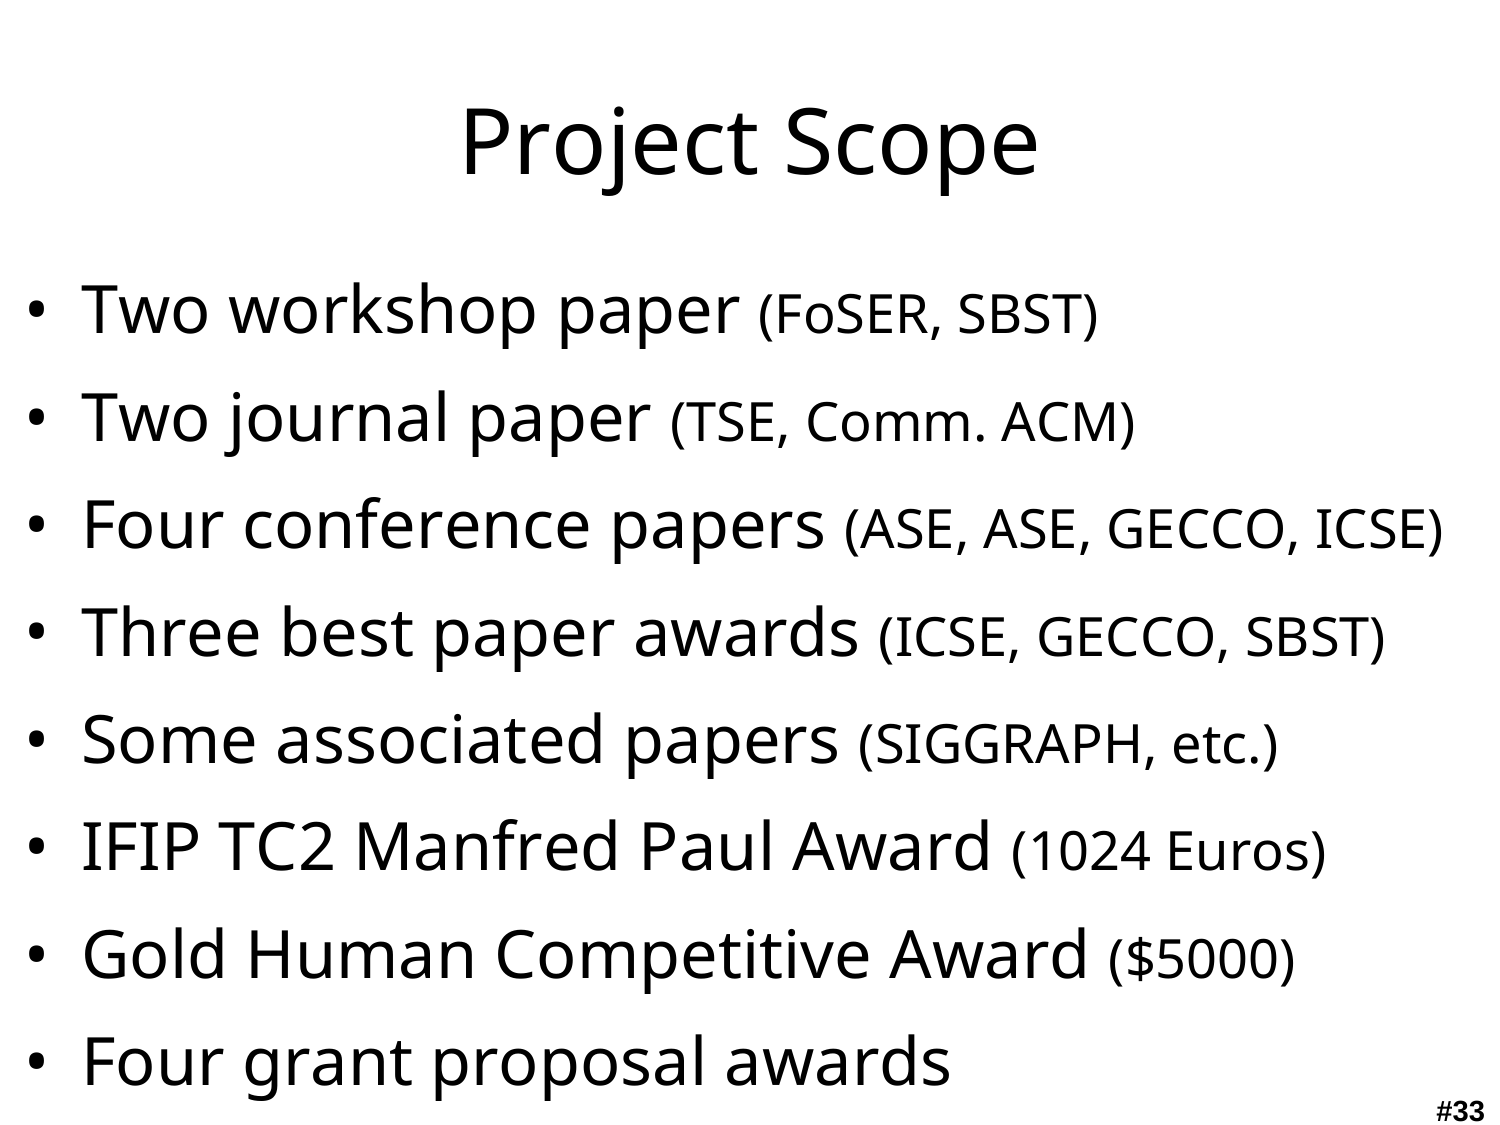

# Project Scope
Two workshop paper (FoSER, SBST)
Two journal paper (TSE, Comm. ACM)
Four conference papers (ASE, ASE, GECCO, ICSE)
Three best paper awards (ICSE, GECCO, SBST)
Some associated papers (SIGGRAPH, etc.)
IFIP TC2 Manfred Paul Award (1024 Euros)
Gold Human Competitive Award ($5000)
Four grant proposal awards
... since 2009.
33